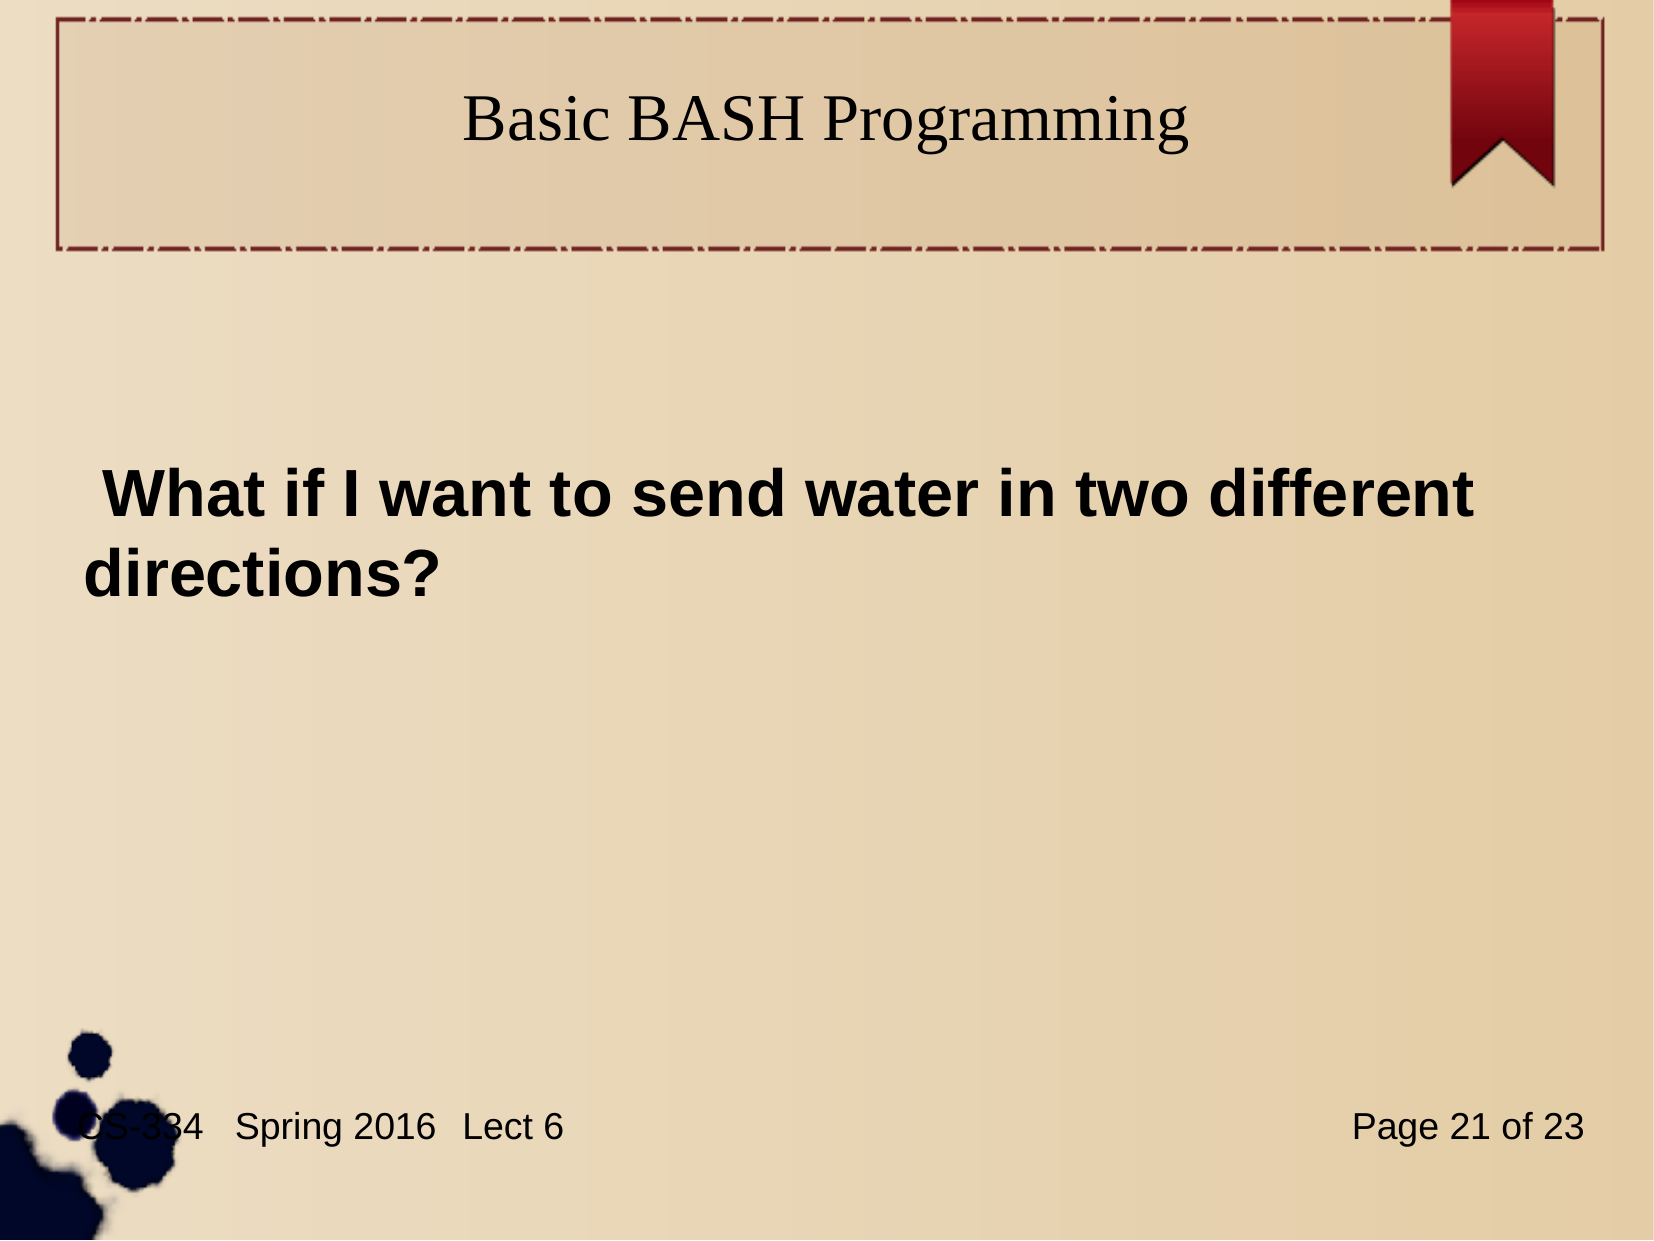

Basic BASH Programming
 What if I want to send water in two different directions?
CS-334 Spring 2016	 Lect 6											Page of 23